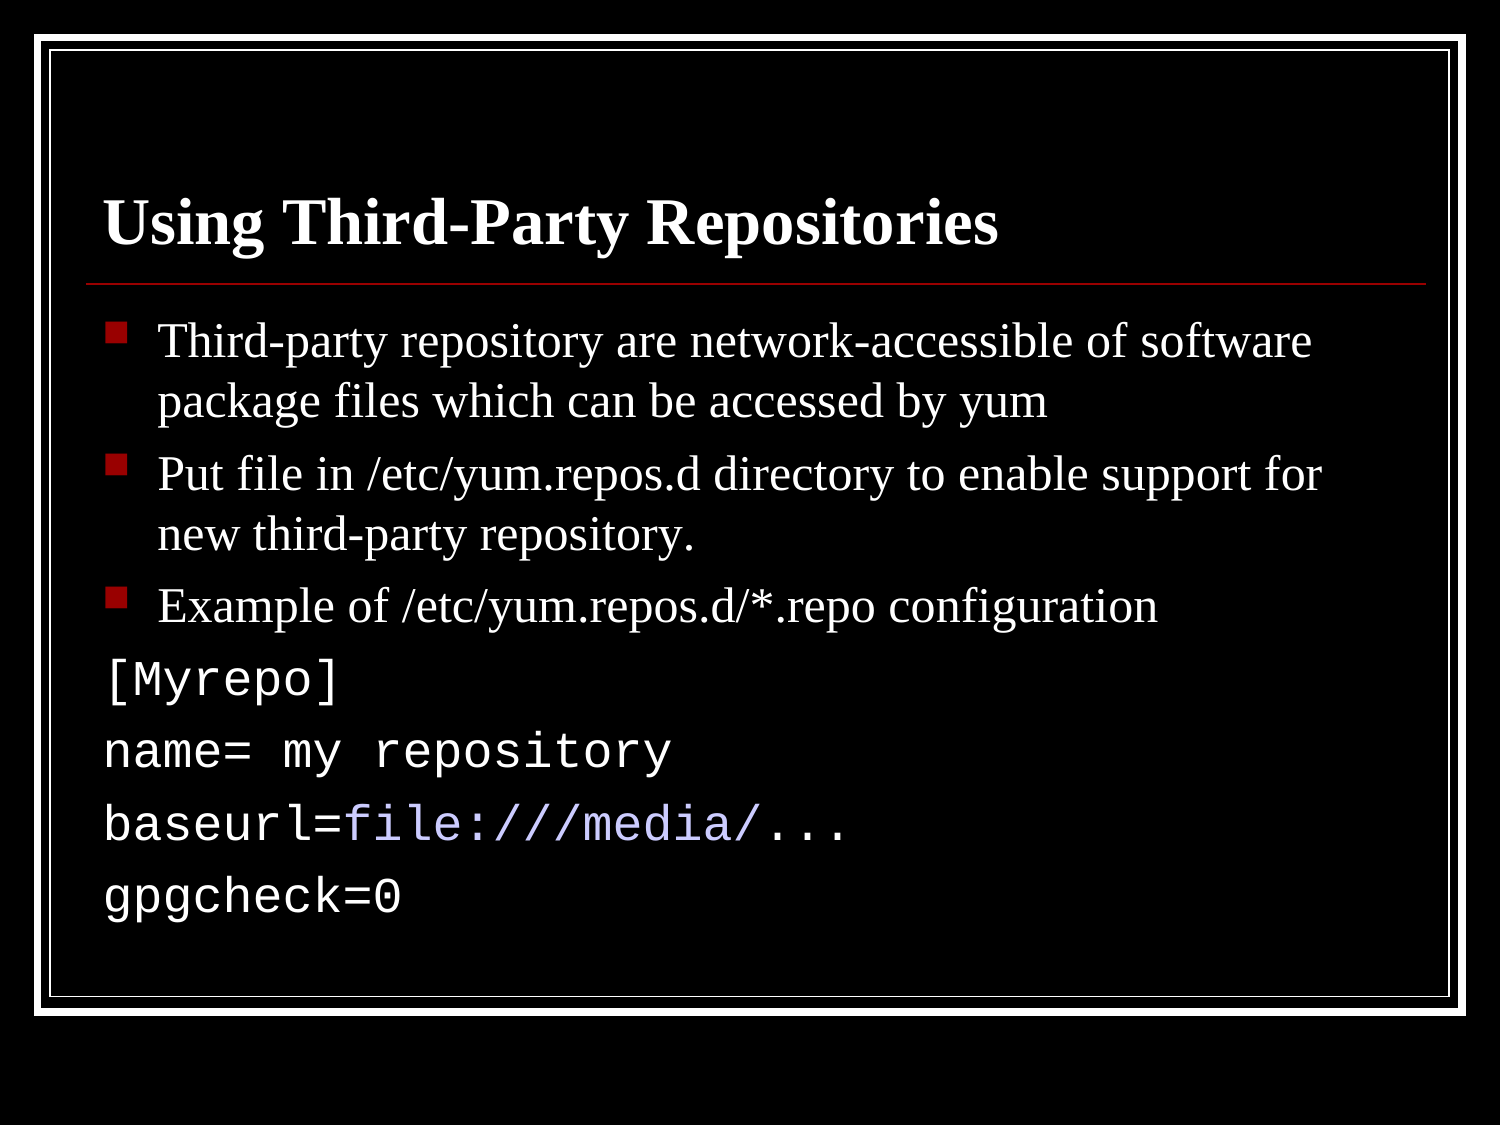

# Using Third-Party Repositories
Third-party repository are network-accessible of software package files which can be accessed by yum
Put file in /etc/yum.repos.d directory to enable support for new third-party repository.
Example of /etc/yum.repos.d/*.repo configuration
[Myrepo]
name= my repository
baseurl=file:///media/...
gpgcheck=0